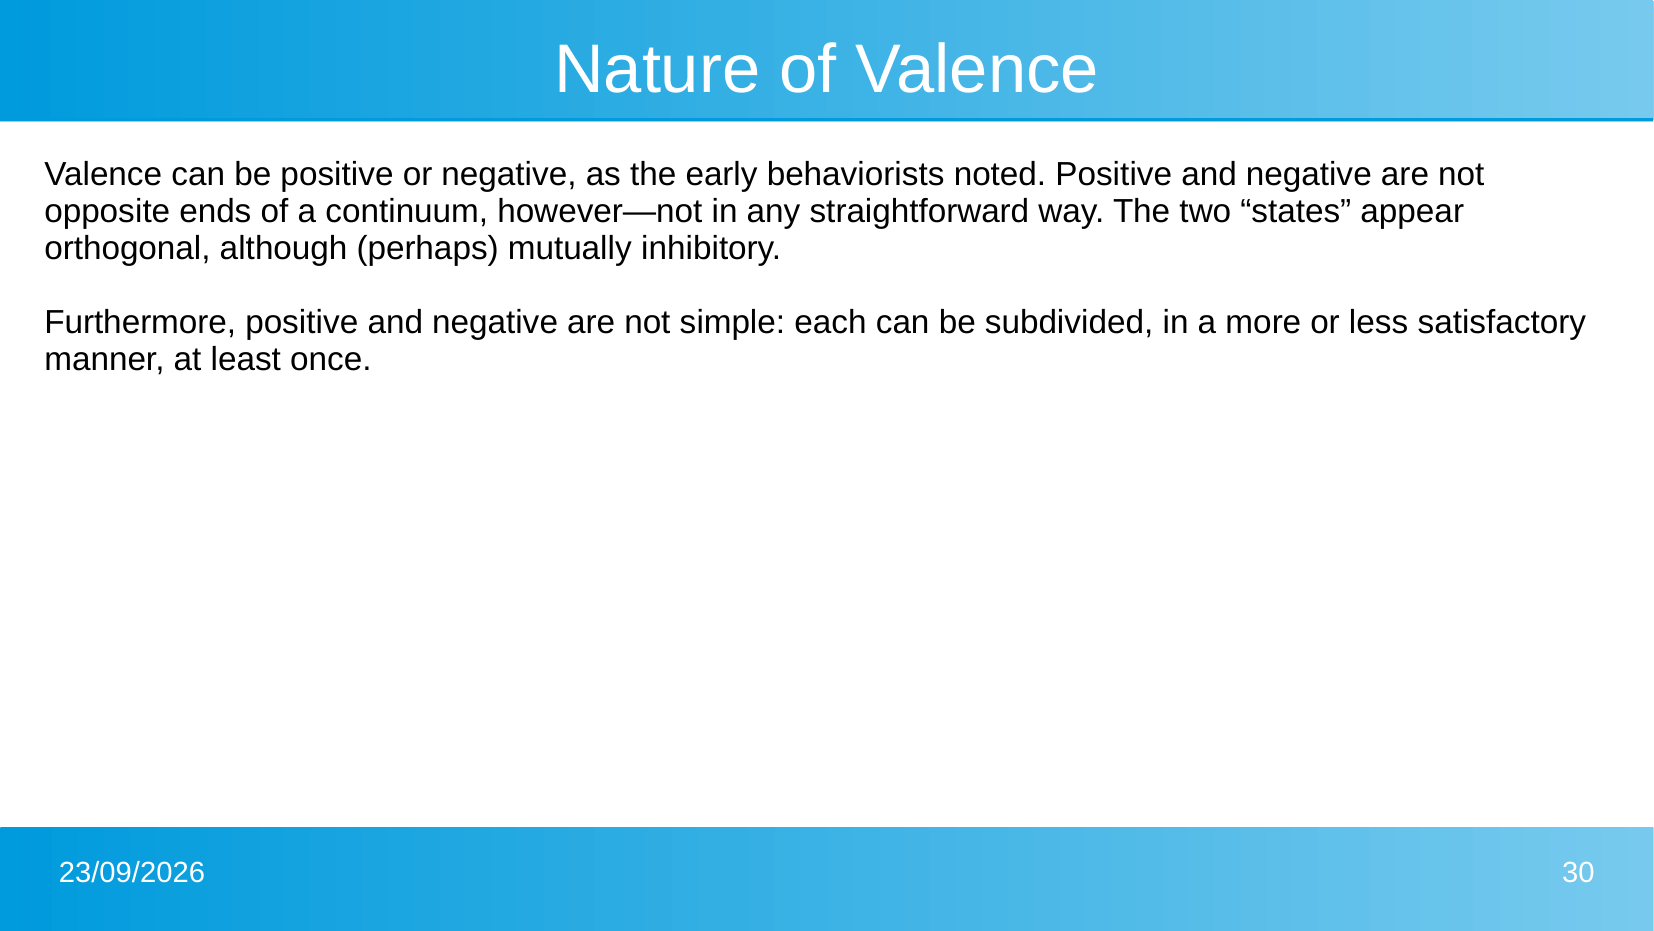

# Nature of Valence
Valence can be positive or negative, as the early behaviorists noted. Positive and negative are not opposite ends of a continuum, however—not in any straightforward way. The two “states” appear orthogonal, although (perhaps) mutually inhibitory.
Furthermore, positive and negative are not simple: each can be subdivided, in a more or less satisfactory manner, at least once.
30